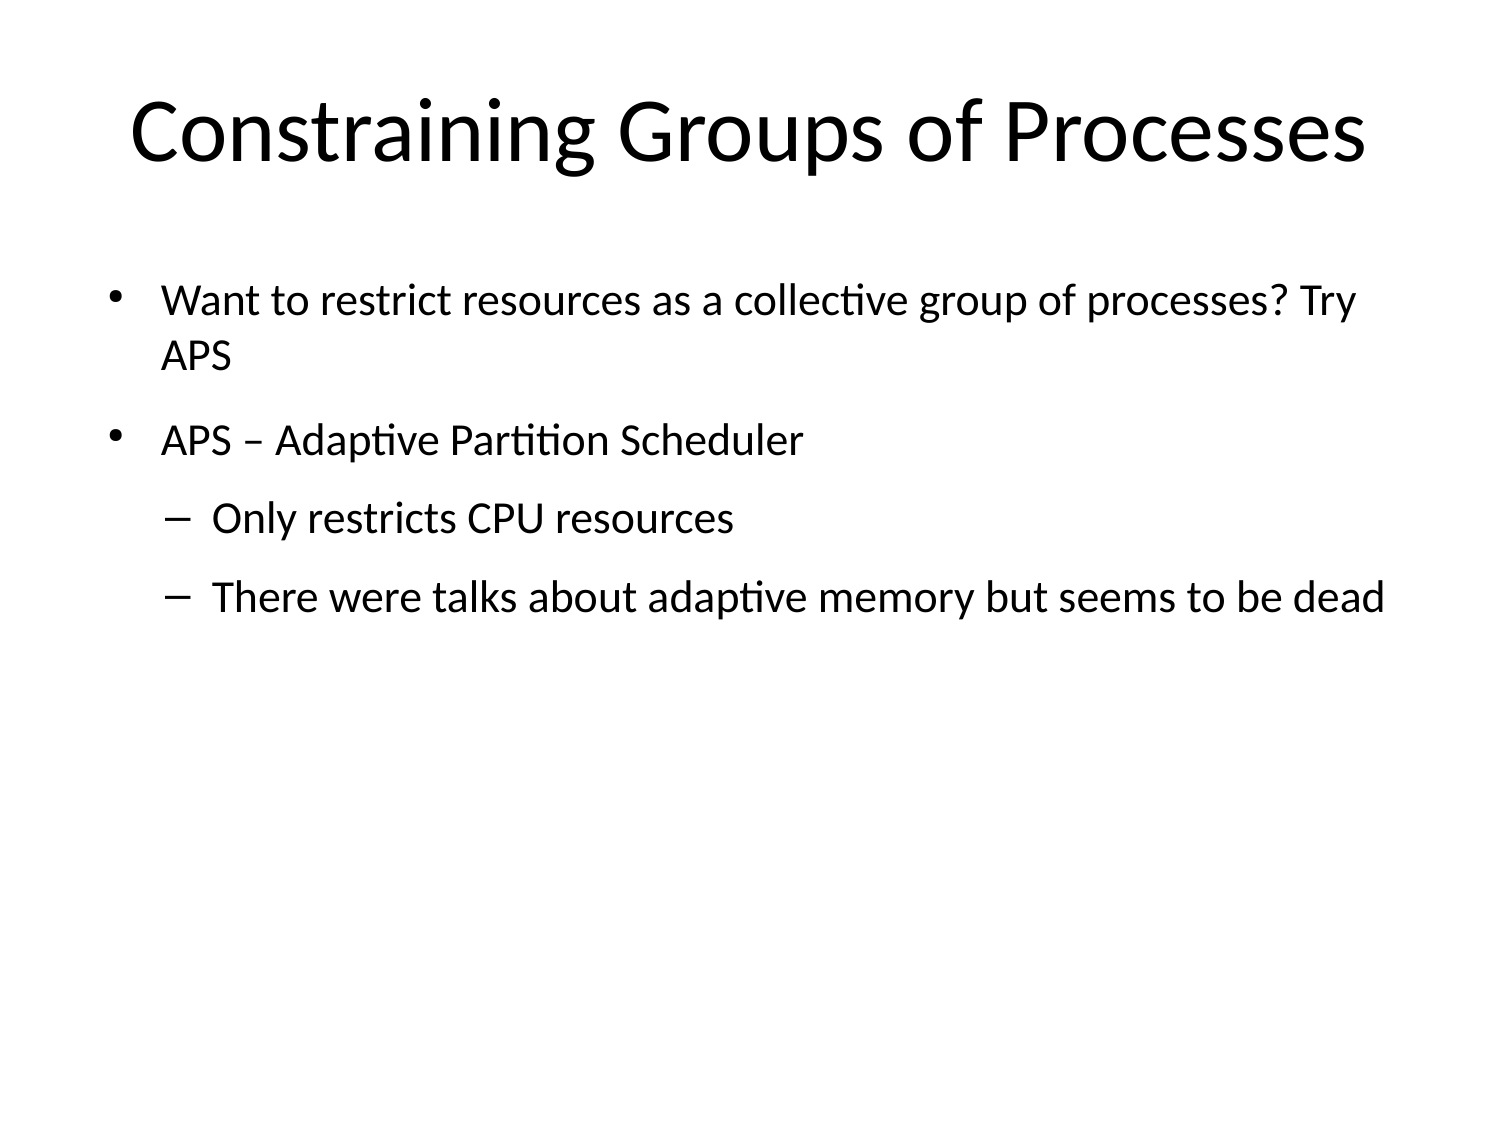

# Constraining Groups of Processes
Want to restrict resources as a collective group of processes? Try APS
APS – Adaptive Partition Scheduler
Only restricts CPU resources
There were talks about adaptive memory but seems to be dead